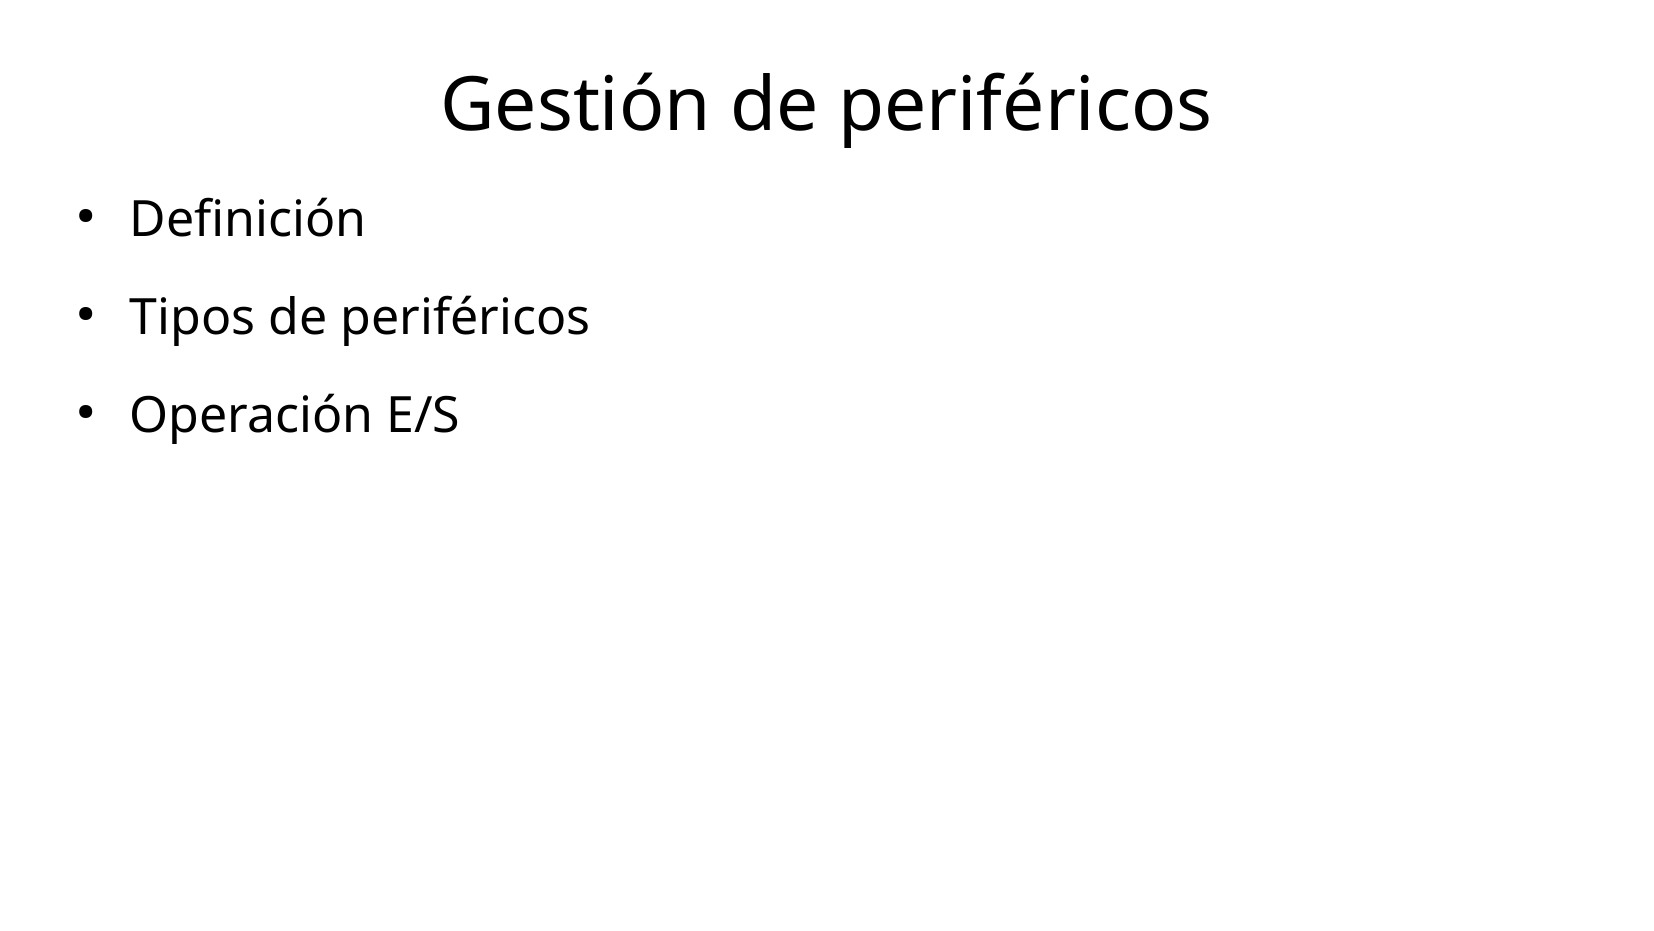

# Gestión de periféricos
Definición
Tipos de periféricos
Operación E/S